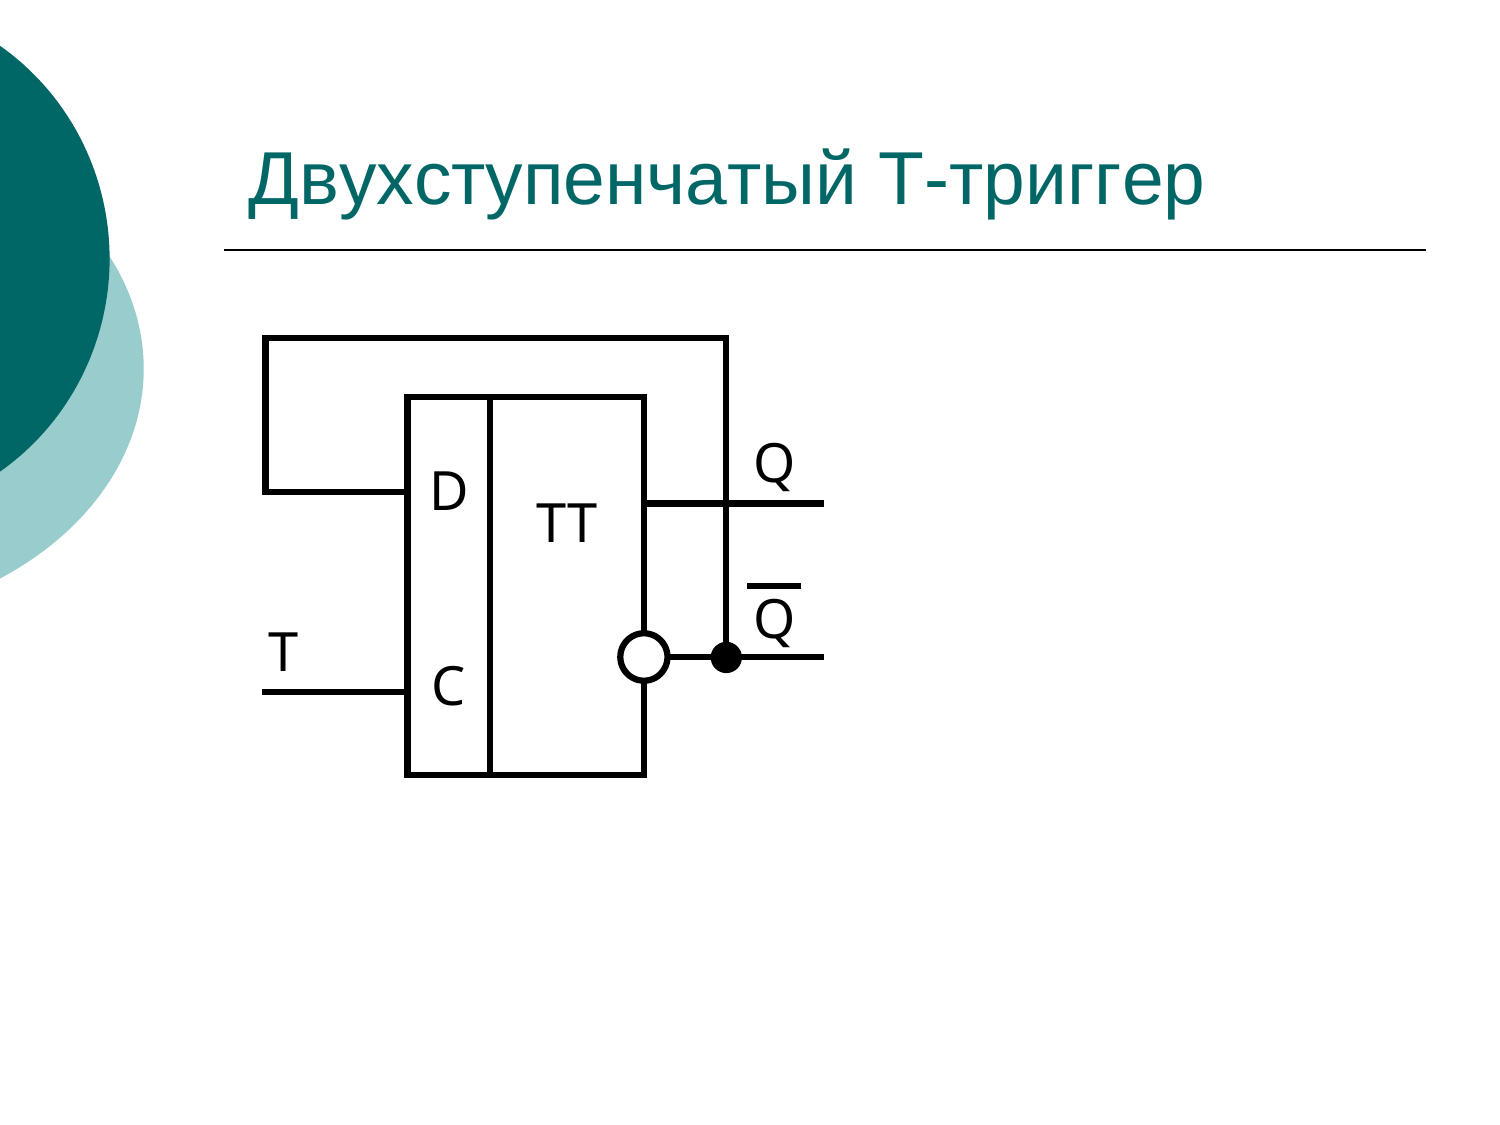

# Двухступенчатый T-триггер
D
C
TT
Q
Q
T